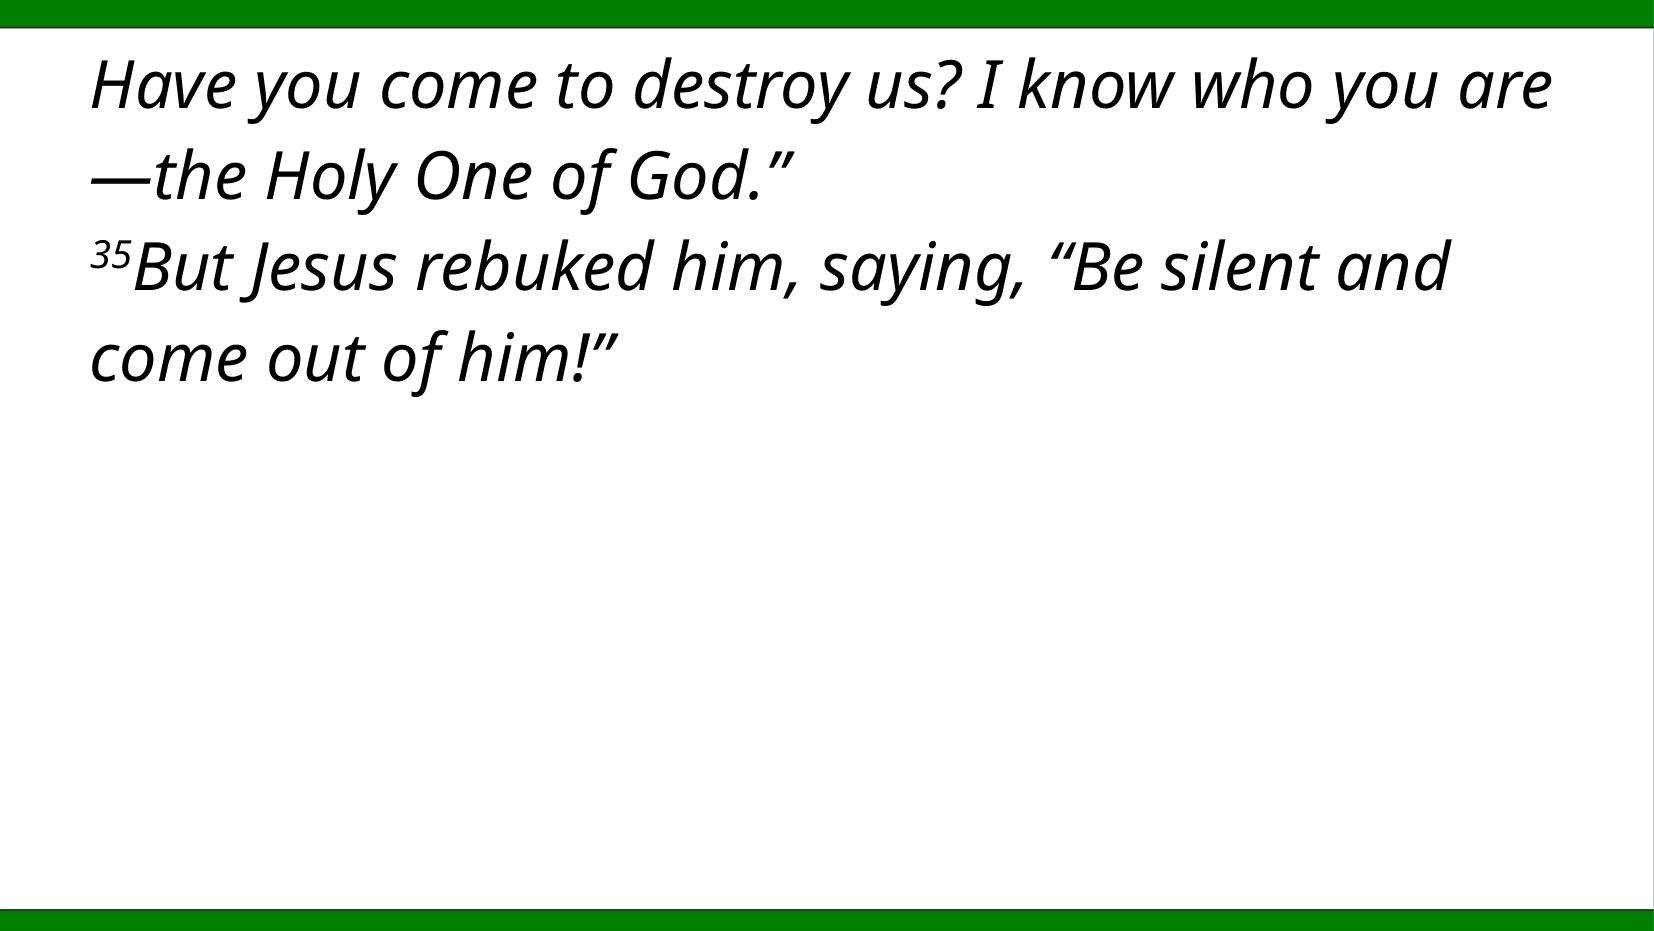

Have you come to destroy us? I know who you are—the Holy One of God.”
35But Jesus rebuked him, saying, “Be silent and come out of him!”